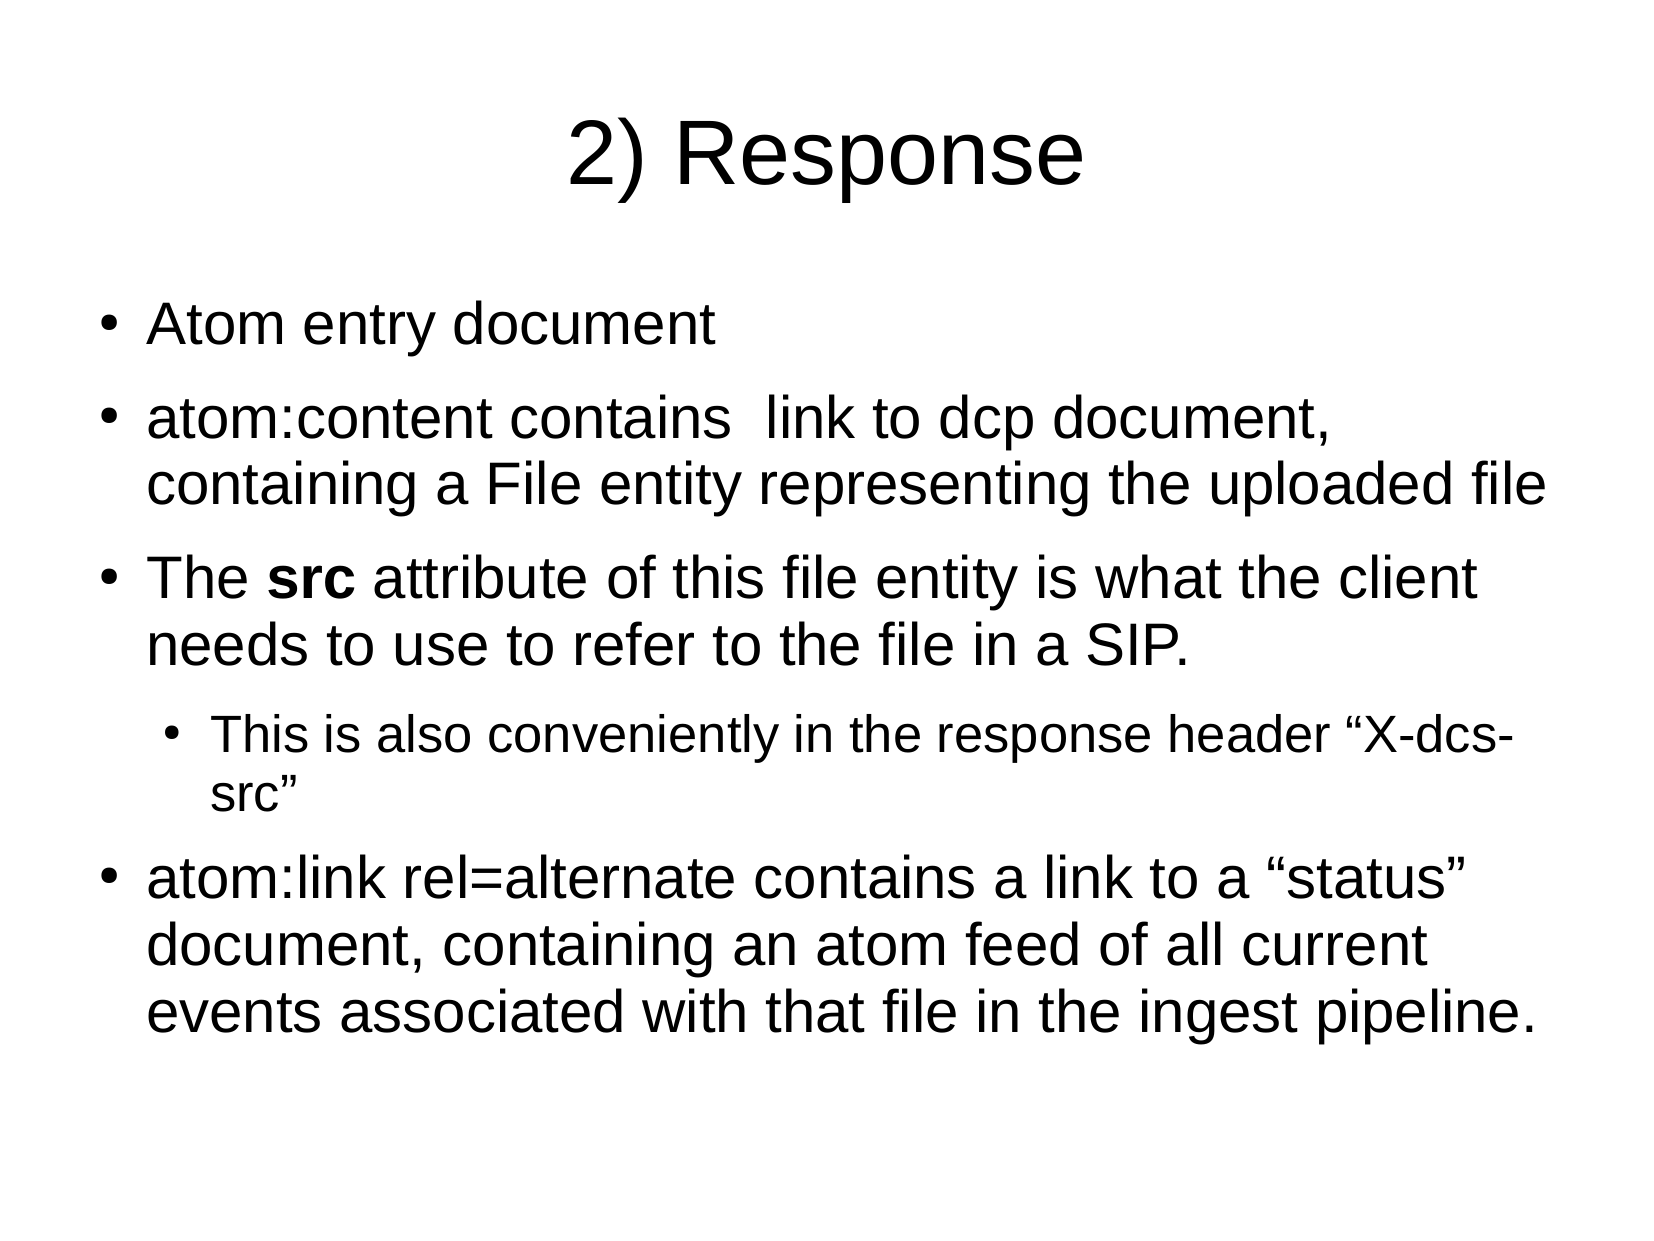

# 2) Response
Atom entry document
atom:content contains link to dcp document, containing a File entity representing the uploaded file
The src attribute of this file entity is what the client needs to use to refer to the file in a SIP.
This is also conveniently in the response header “X-dcs-src”
atom:link rel=alternate contains a link to a “status” document, containing an atom feed of all current events associated with that file in the ingest pipeline.